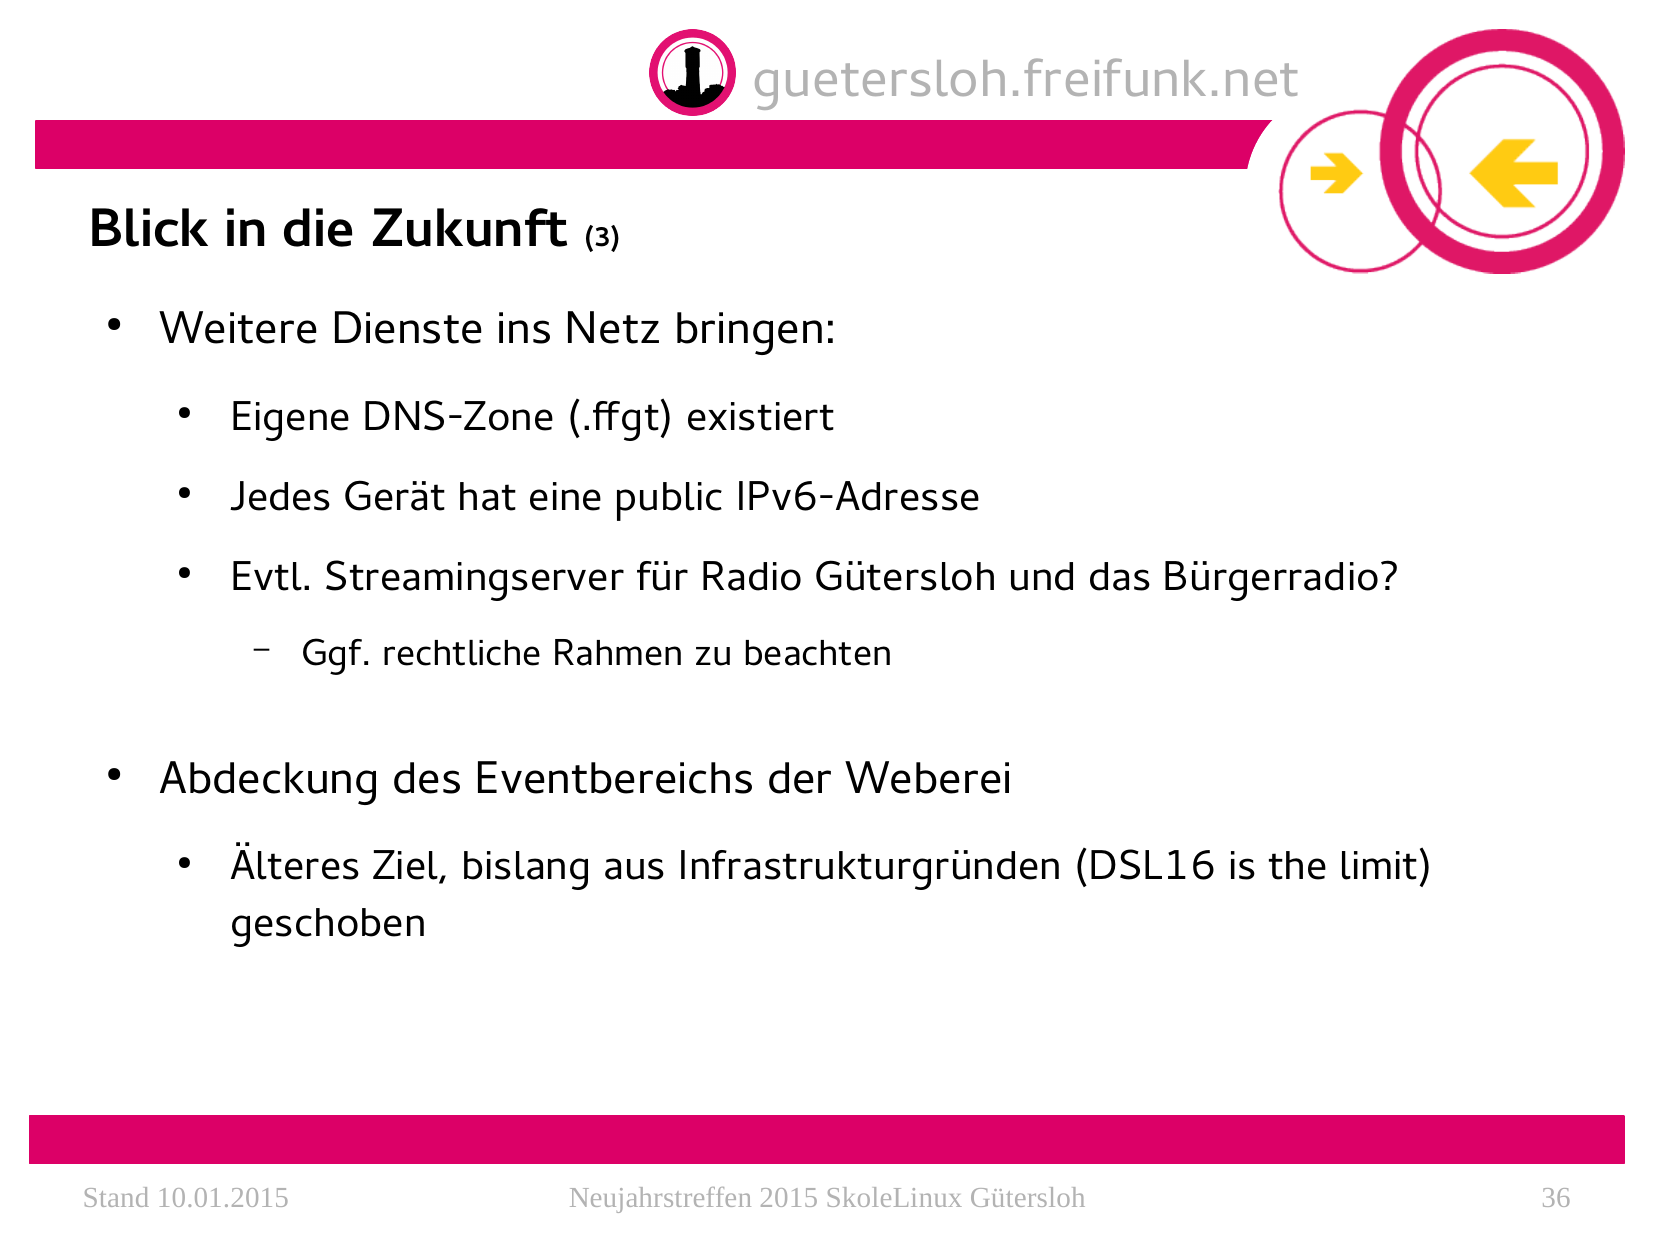

# Blick in die Zukunft (3)
Weitere Dienste ins Netz bringen:
Eigene DNS-Zone (.ffgt) existiert
Jedes Gerät hat eine public IPv6-Adresse
Evtl. Streamingserver für Radio Gütersloh und das Bürgerradio?
Ggf. rechtliche Rahmen zu beachten
Abdeckung des Eventbereichs der Weberei
Älteres Ziel, bislang aus Infrastrukturgründen (DSL16 is the limit) geschoben
Stand 10.01.2015
Neujahrstreffen 2015 SkoleLinux Gütersloh
36